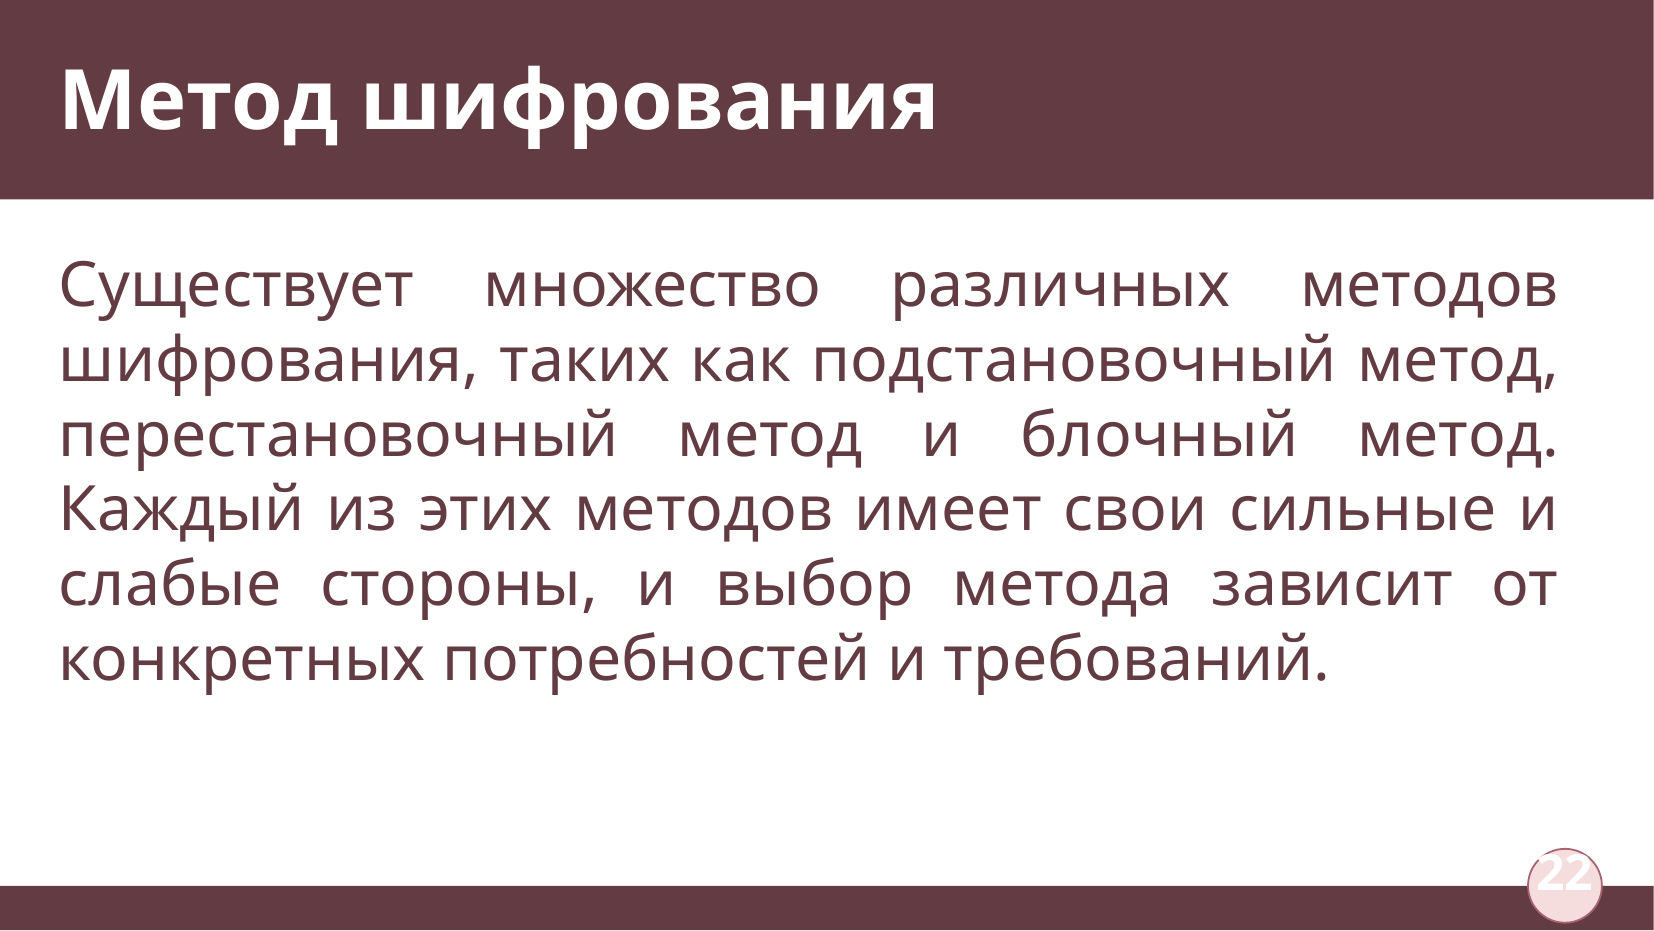

# Метод шифрования
Существует множество различных методов шифрования, таких как подстановочный метод, перестановочный метод и блочный метод. Каждый из этих методов имеет свои сильные и слабые стороны, и выбор метода зависит от конкретных потребностей и требований.